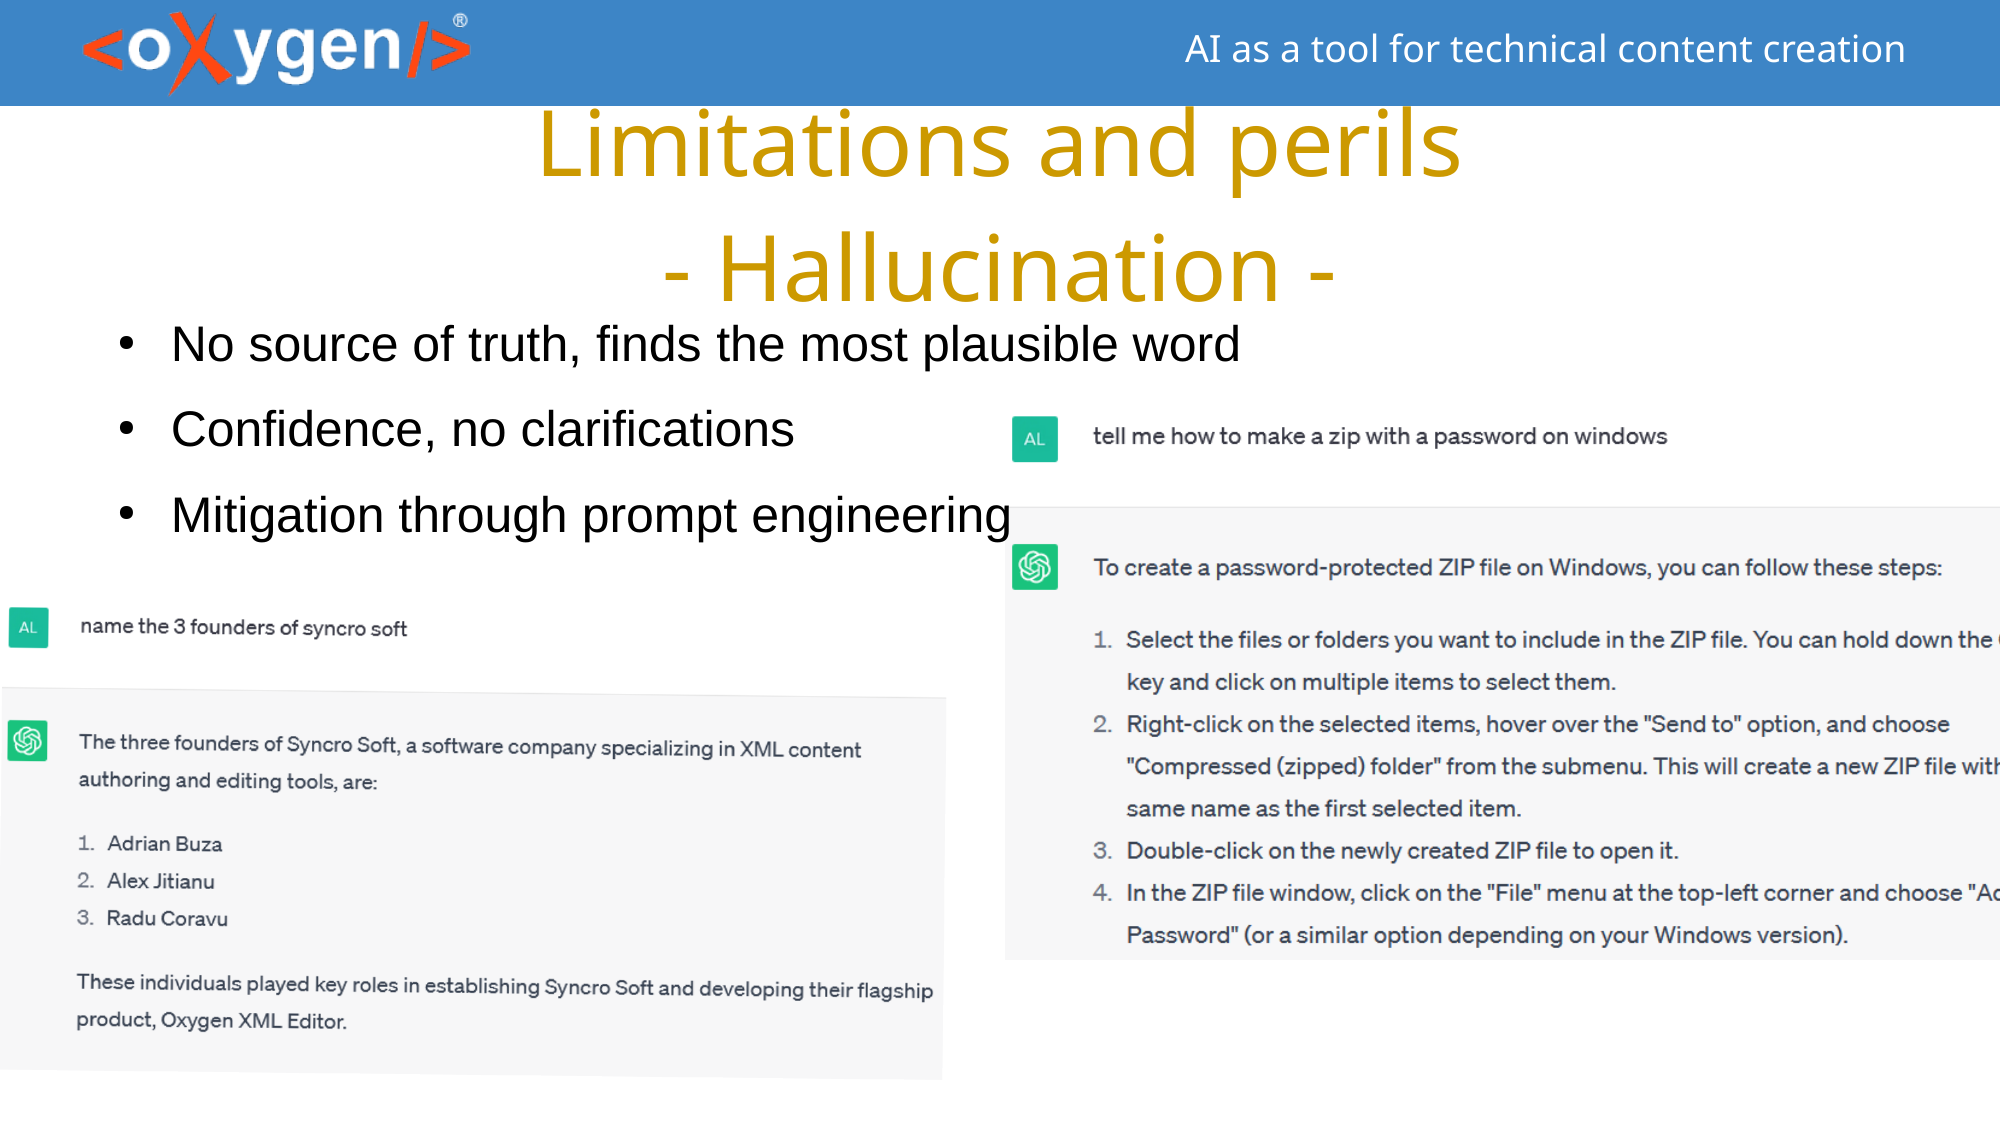

# Limitations and perils - Hallucination -
No source of truth, finds the most plausible word
Confidence, no clarifications
Mitigation through prompt engineering